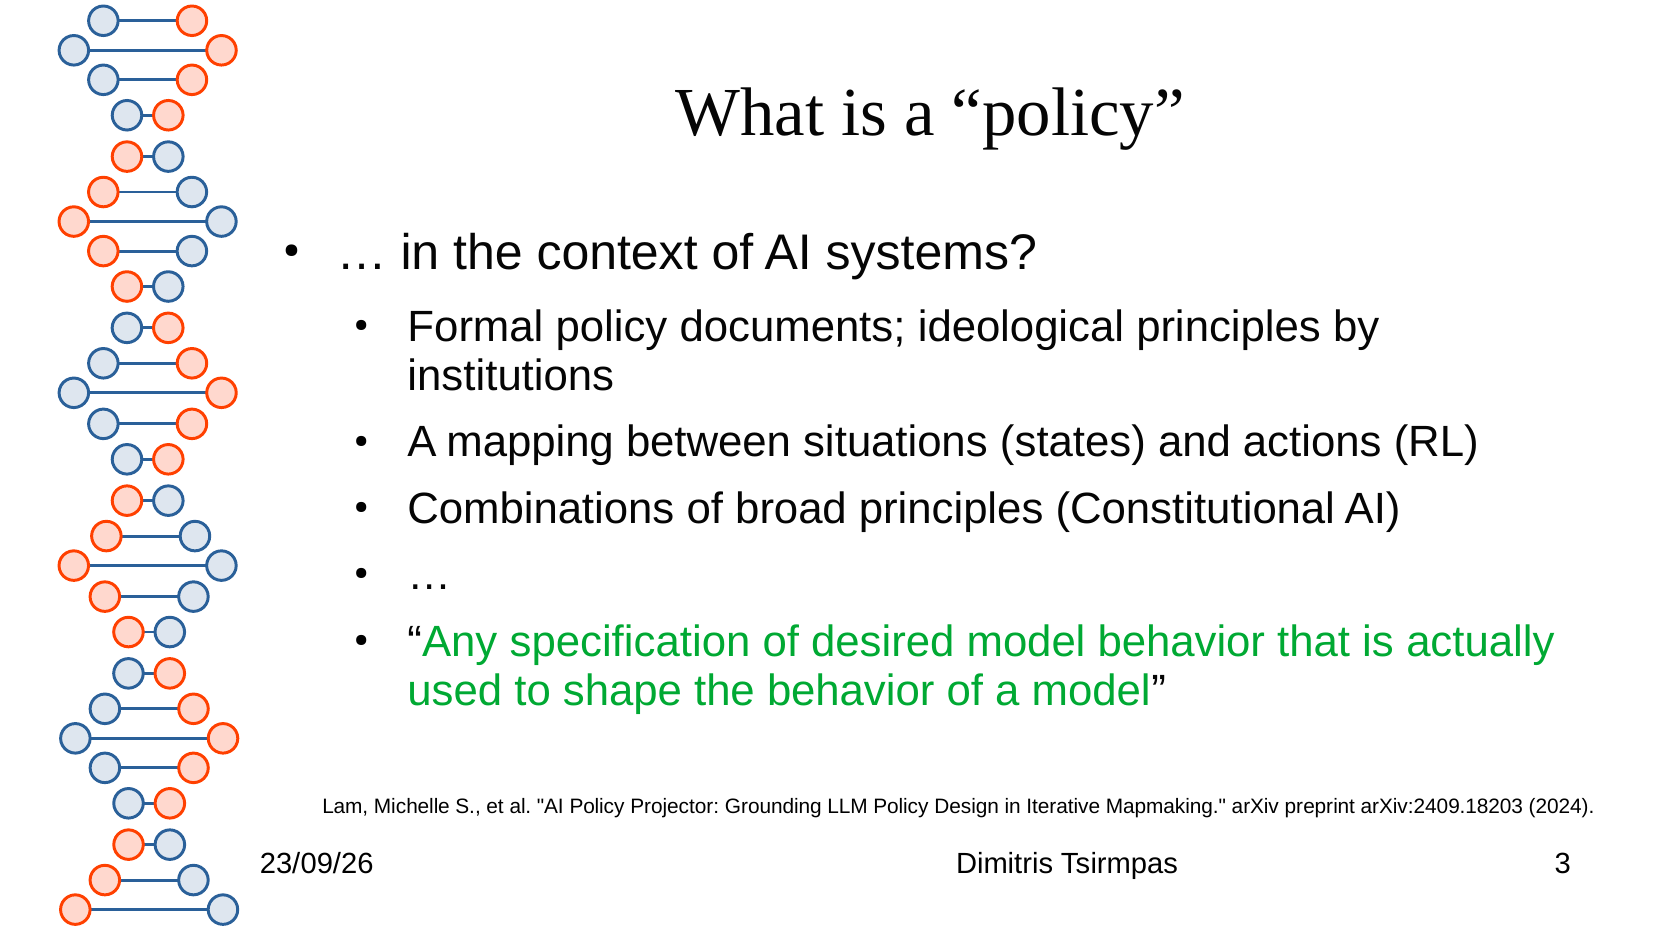

# What is a “policy”
… in the context of AI systems?
Formal policy documents; ideological principles by institutions
A mapping between situations (states) and actions (RL)
Combinations of broad principles (Constitutional AI)
…
“Any specification of desired model behavior that is actually used to shape the behavior of a model”
Lam, Michelle S., et al. "AI Policy Projector: Grounding LLM Policy Design in Iterative Mapmaking." arXiv preprint arXiv:2409.18203 (2024).
Dimitris Tsirmpas
3